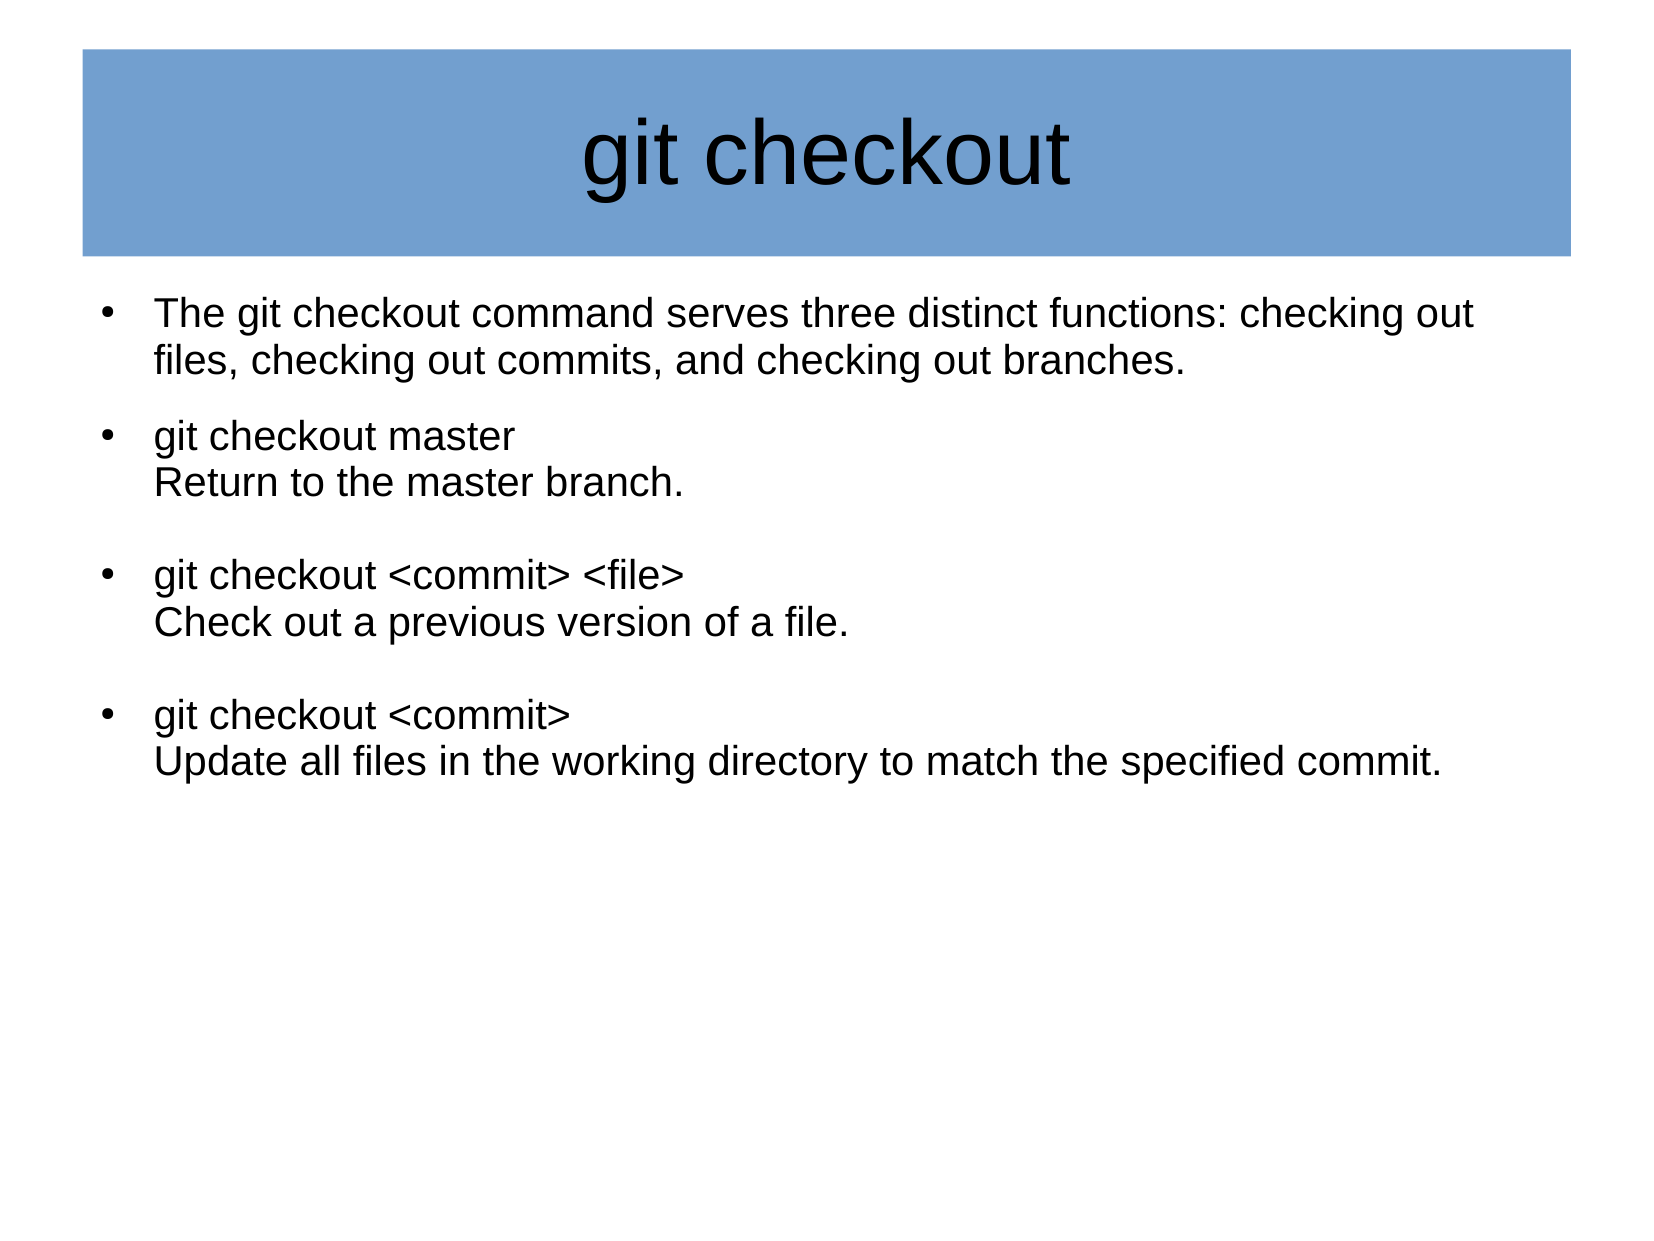

# git checkout
The git checkout command serves three distinct functions: checking out files, checking out commits, and checking out branches.
git checkout master
Return to the master branch.
git checkout <commit> <file>
Check out a previous version of a file.
git checkout <commit>
Update all files in the working directory to match the specified commit.